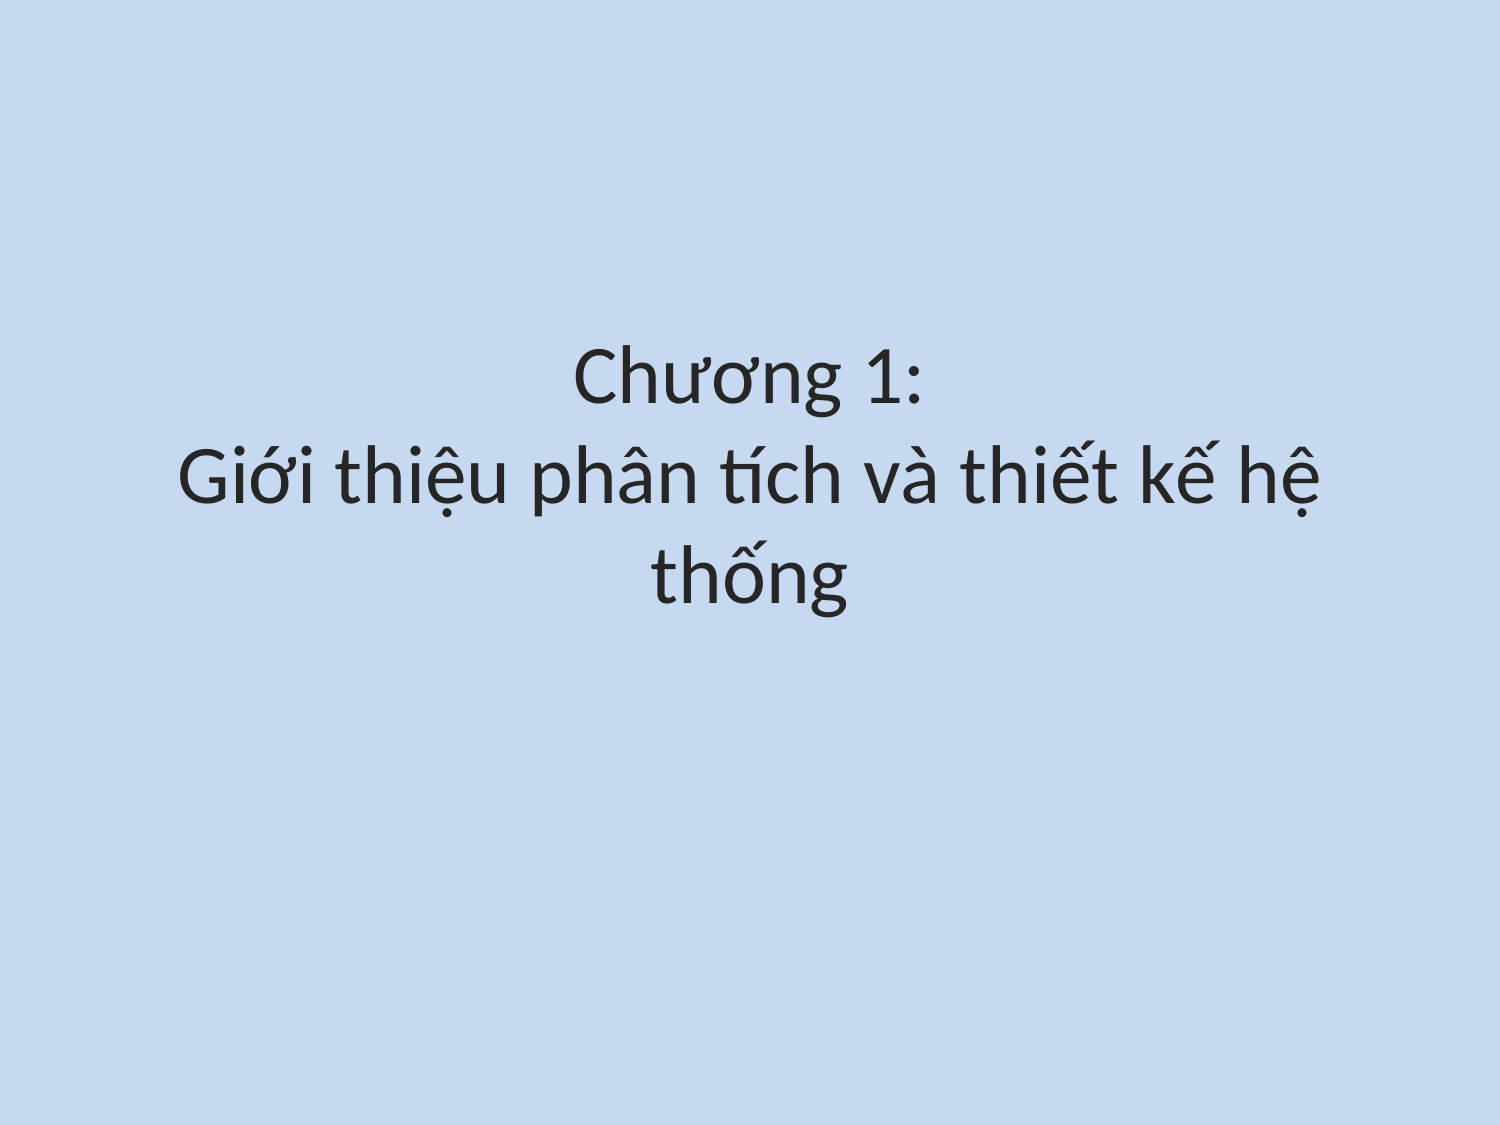

# Chương 1: Giới thiệu phân tích và thiết kế hệ thống